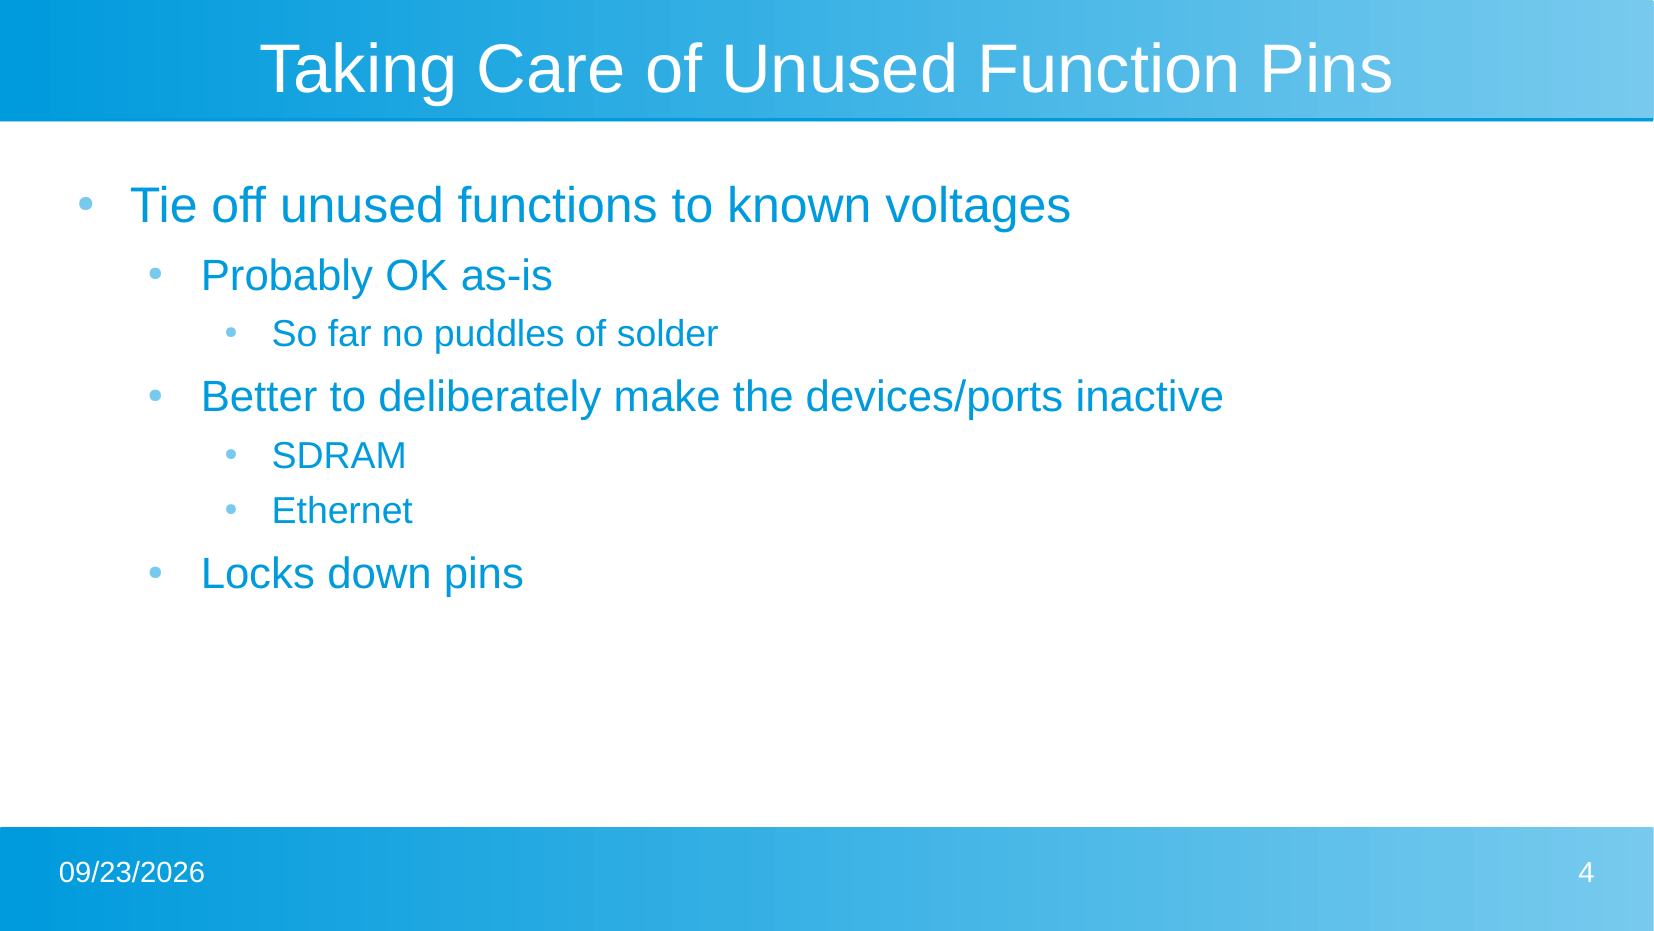

# Taking Care of Unused Function Pins
Tie off unused functions to known voltages
Probably OK as-is
So far no puddles of solder
Better to deliberately make the devices/ports inactive
SDRAM
Ethernet
Locks down pins
4